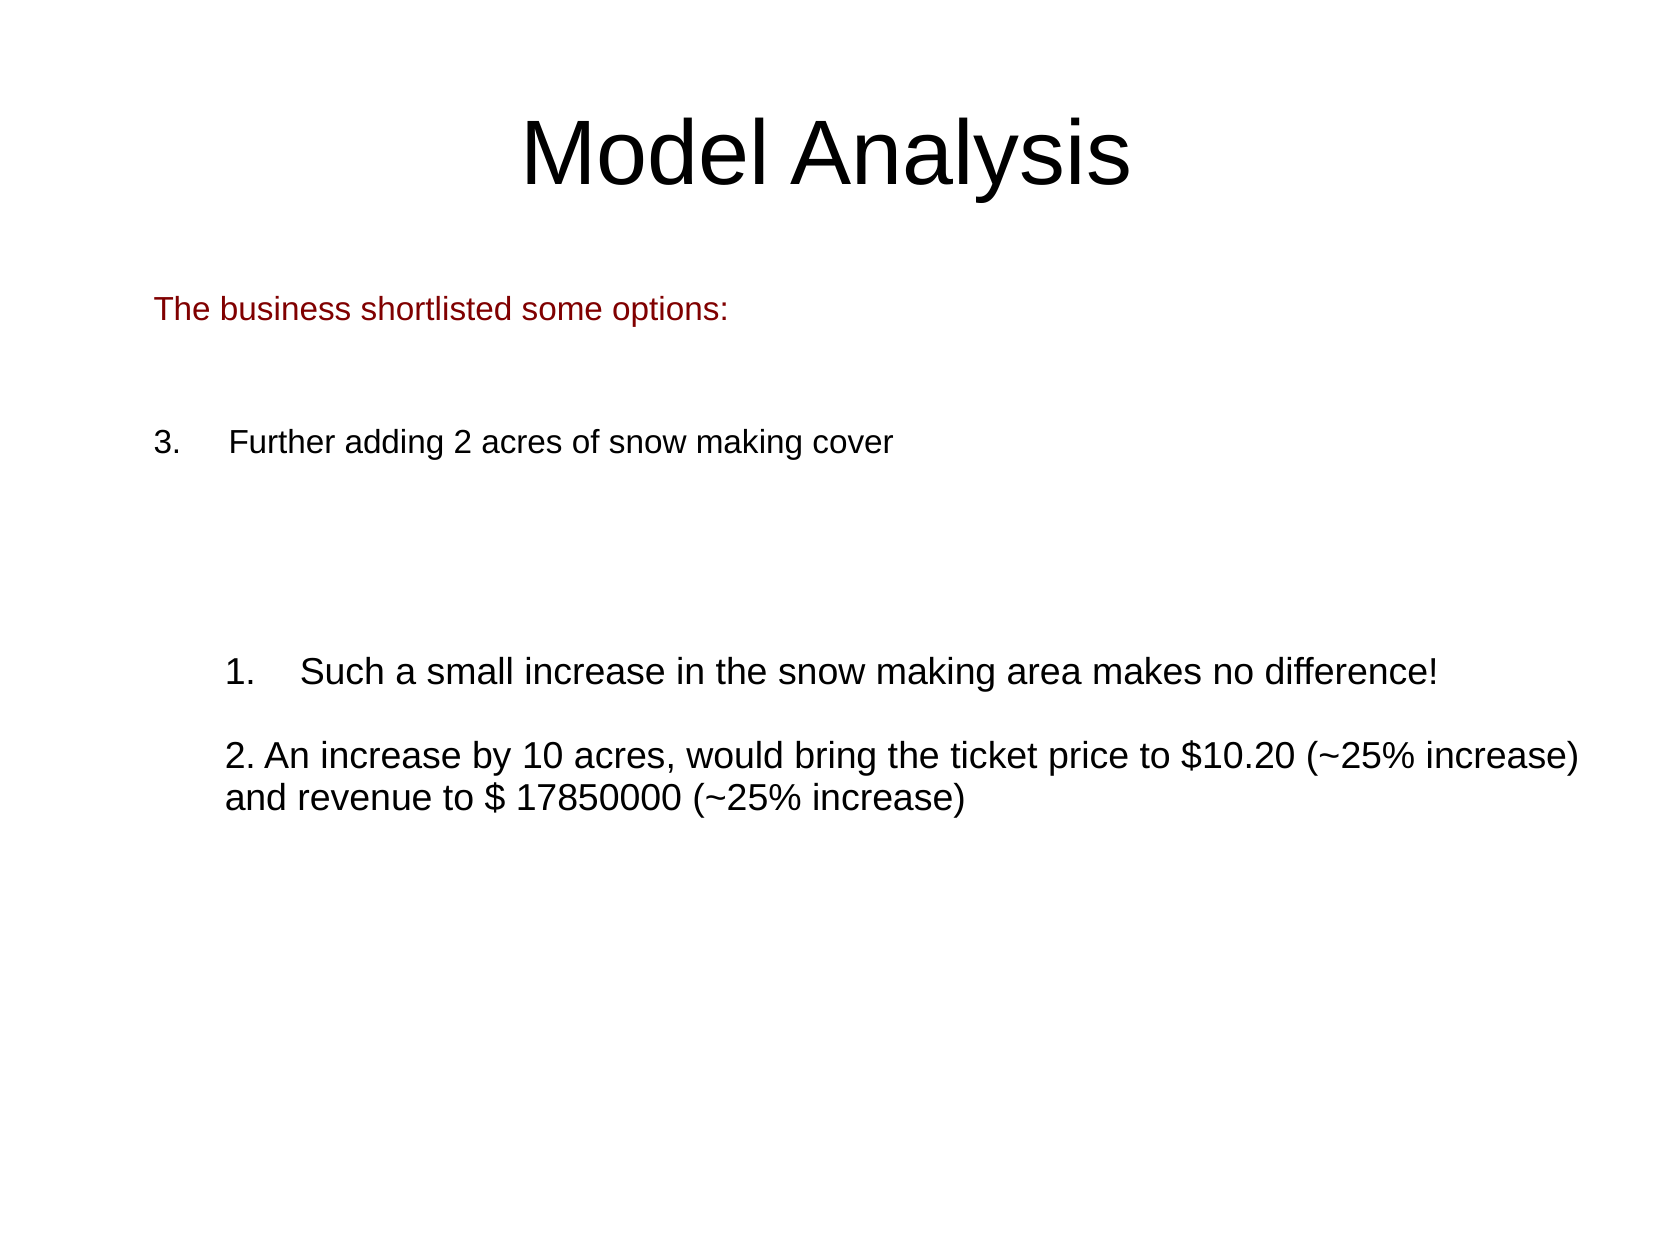

# Model Analysis
The business shortlisted some options:
3.	Further adding 2 acres of snow making cover
1.	Such a small increase in the snow making area makes no difference!
2. An increase by 10 acres, would bring the ticket price to $10.20 (~25% increase)
and revenue to $ 17850000 (~25% increase)